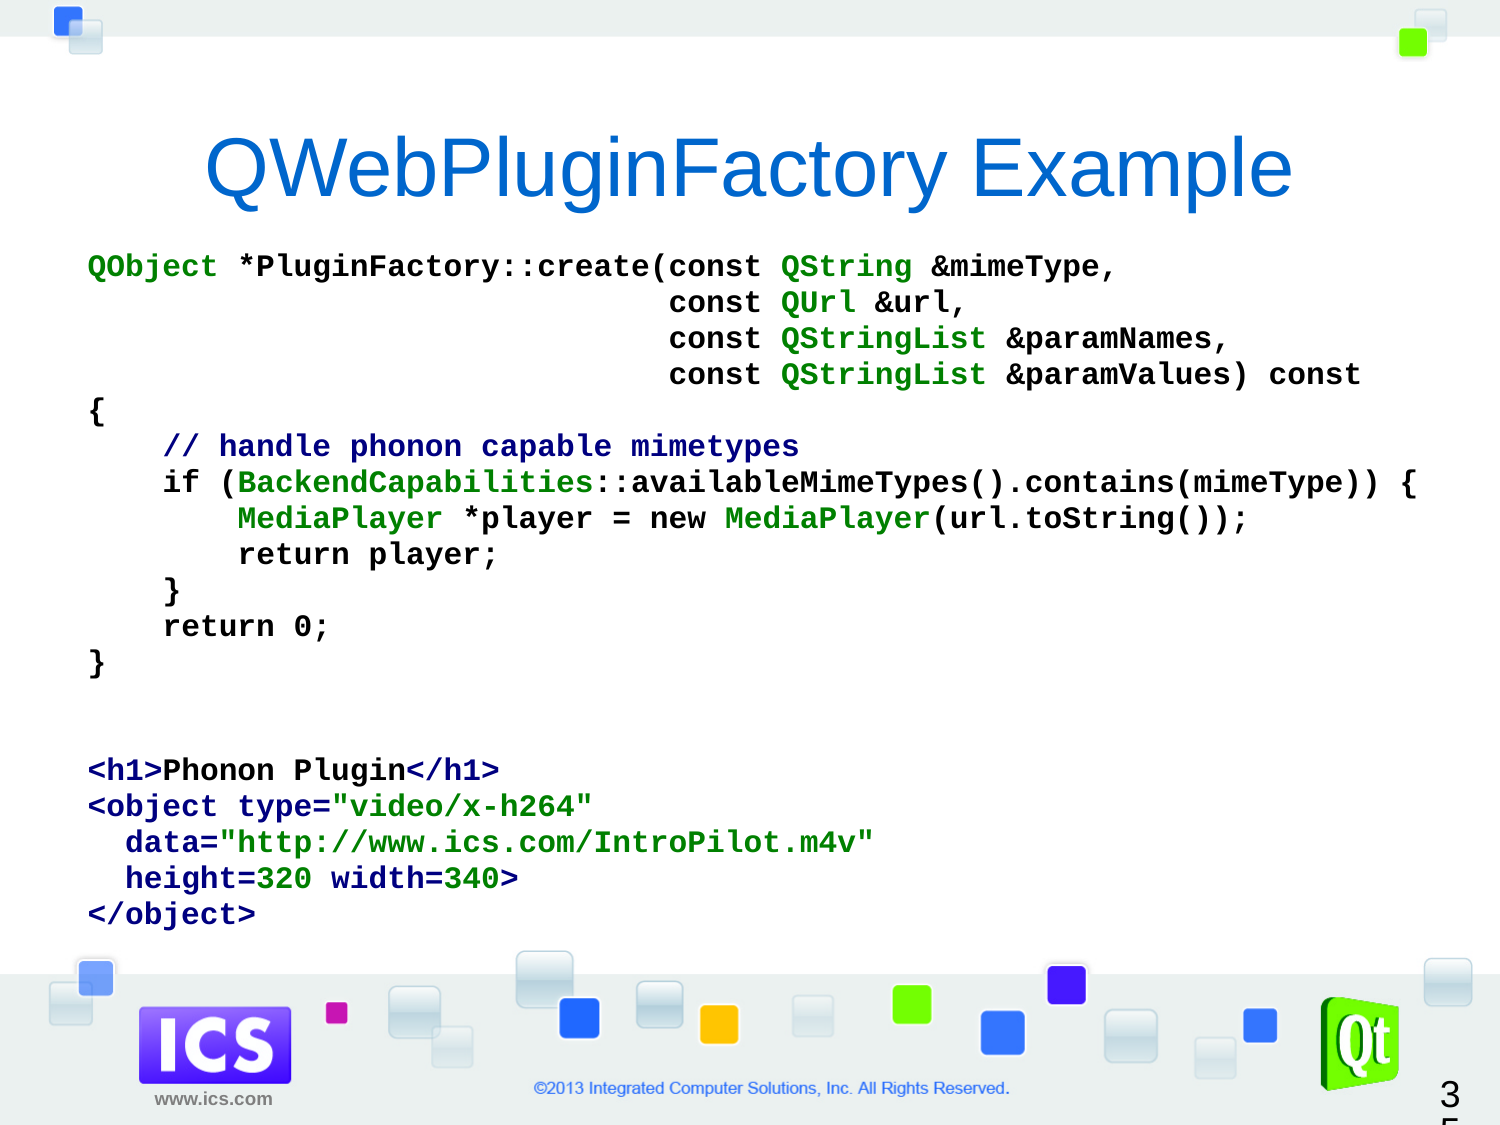

# QWebPluginFactory Example
QObject *PluginFactory::create(const QString &mimeType,
 const QUrl &url,
 const QStringList &paramNames,
 const QStringList &paramValues) const
{
 // handle phonon capable mimetypes
 if (BackendCapabilities::availableMimeTypes().contains(mimeType)) {
 MediaPlayer *player = new MediaPlayer(url.toString());
 return player;
 }
 return 0;
}
<h1>Phonon Plugin</h1>
<object type="video/x-h264"
 data="http://www.ics.com/IntroPilot.m4v"
 height=320 width=340>
</object>